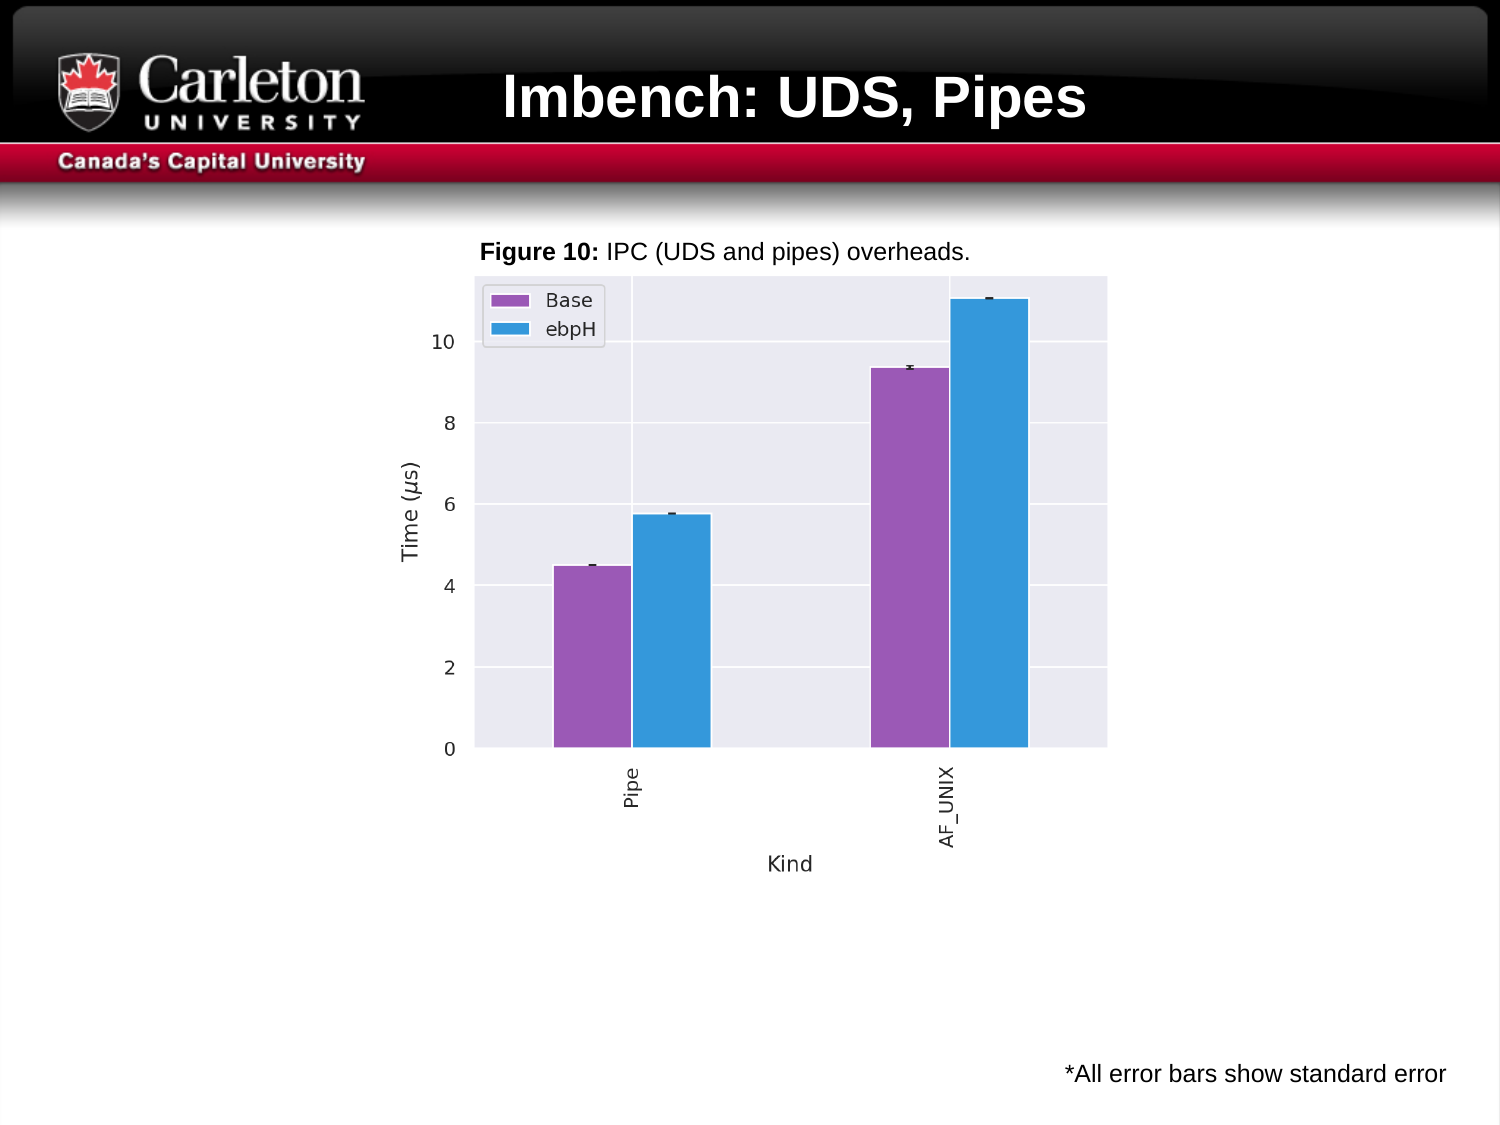

# lmbench: UDS, Pipes
Figure 10: IPC (UDS and pipes) overheads.
*All error bars show standard error